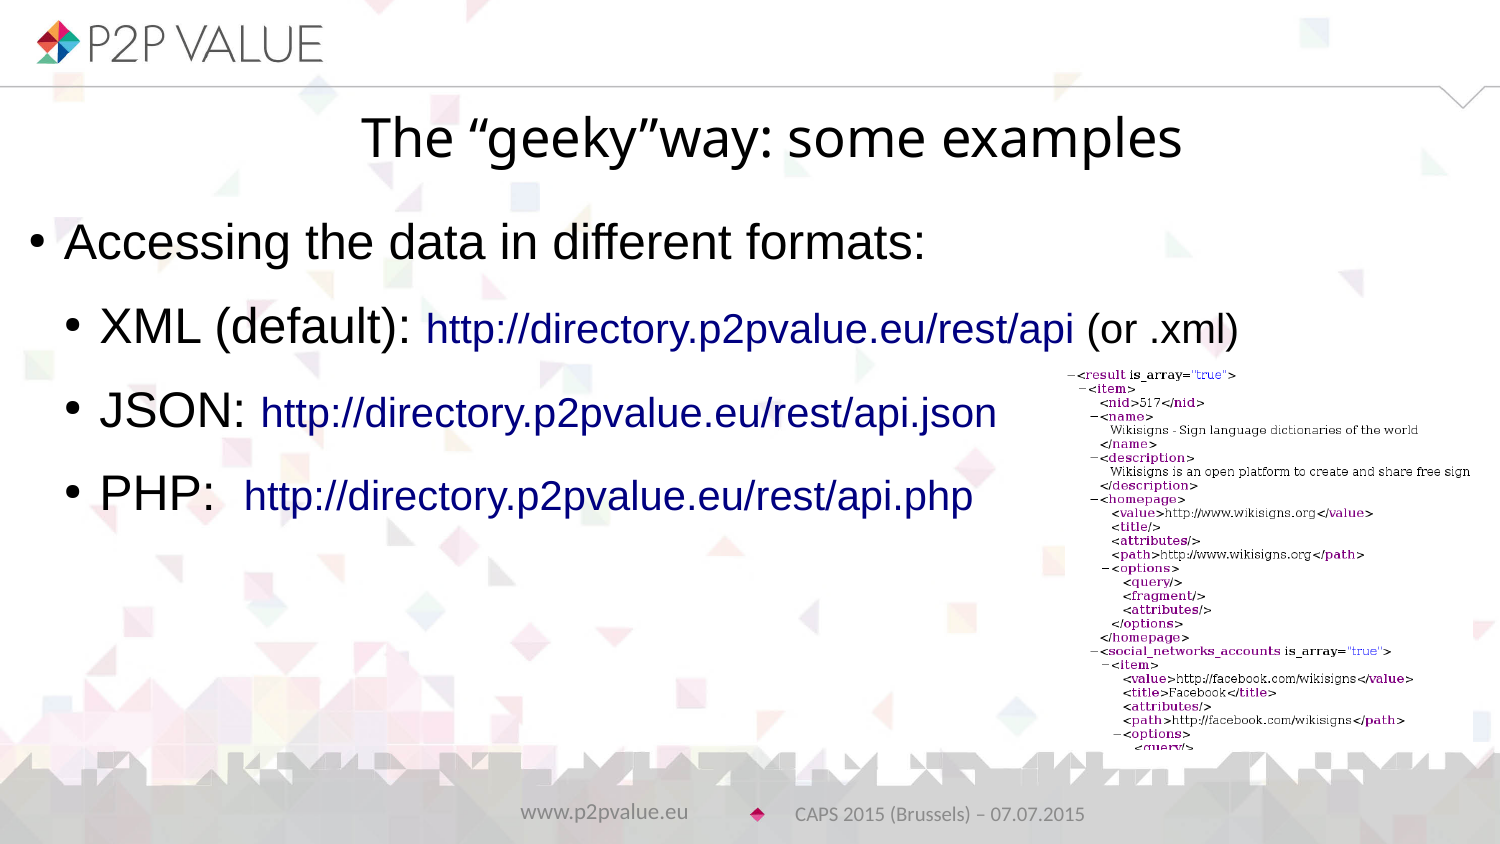

# The “geeky”way: some examples
Accessing the data in different formats:
XML (default): http://directory.p2pvalue.eu/rest/api (or .xml)
JSON: http://directory.p2pvalue.eu/rest/api.json
PHP: http://directory.p2pvalue.eu/rest/api.php
www.p2pvalue.eu
CAPS 2015 (Brussels) – 07.07.2015